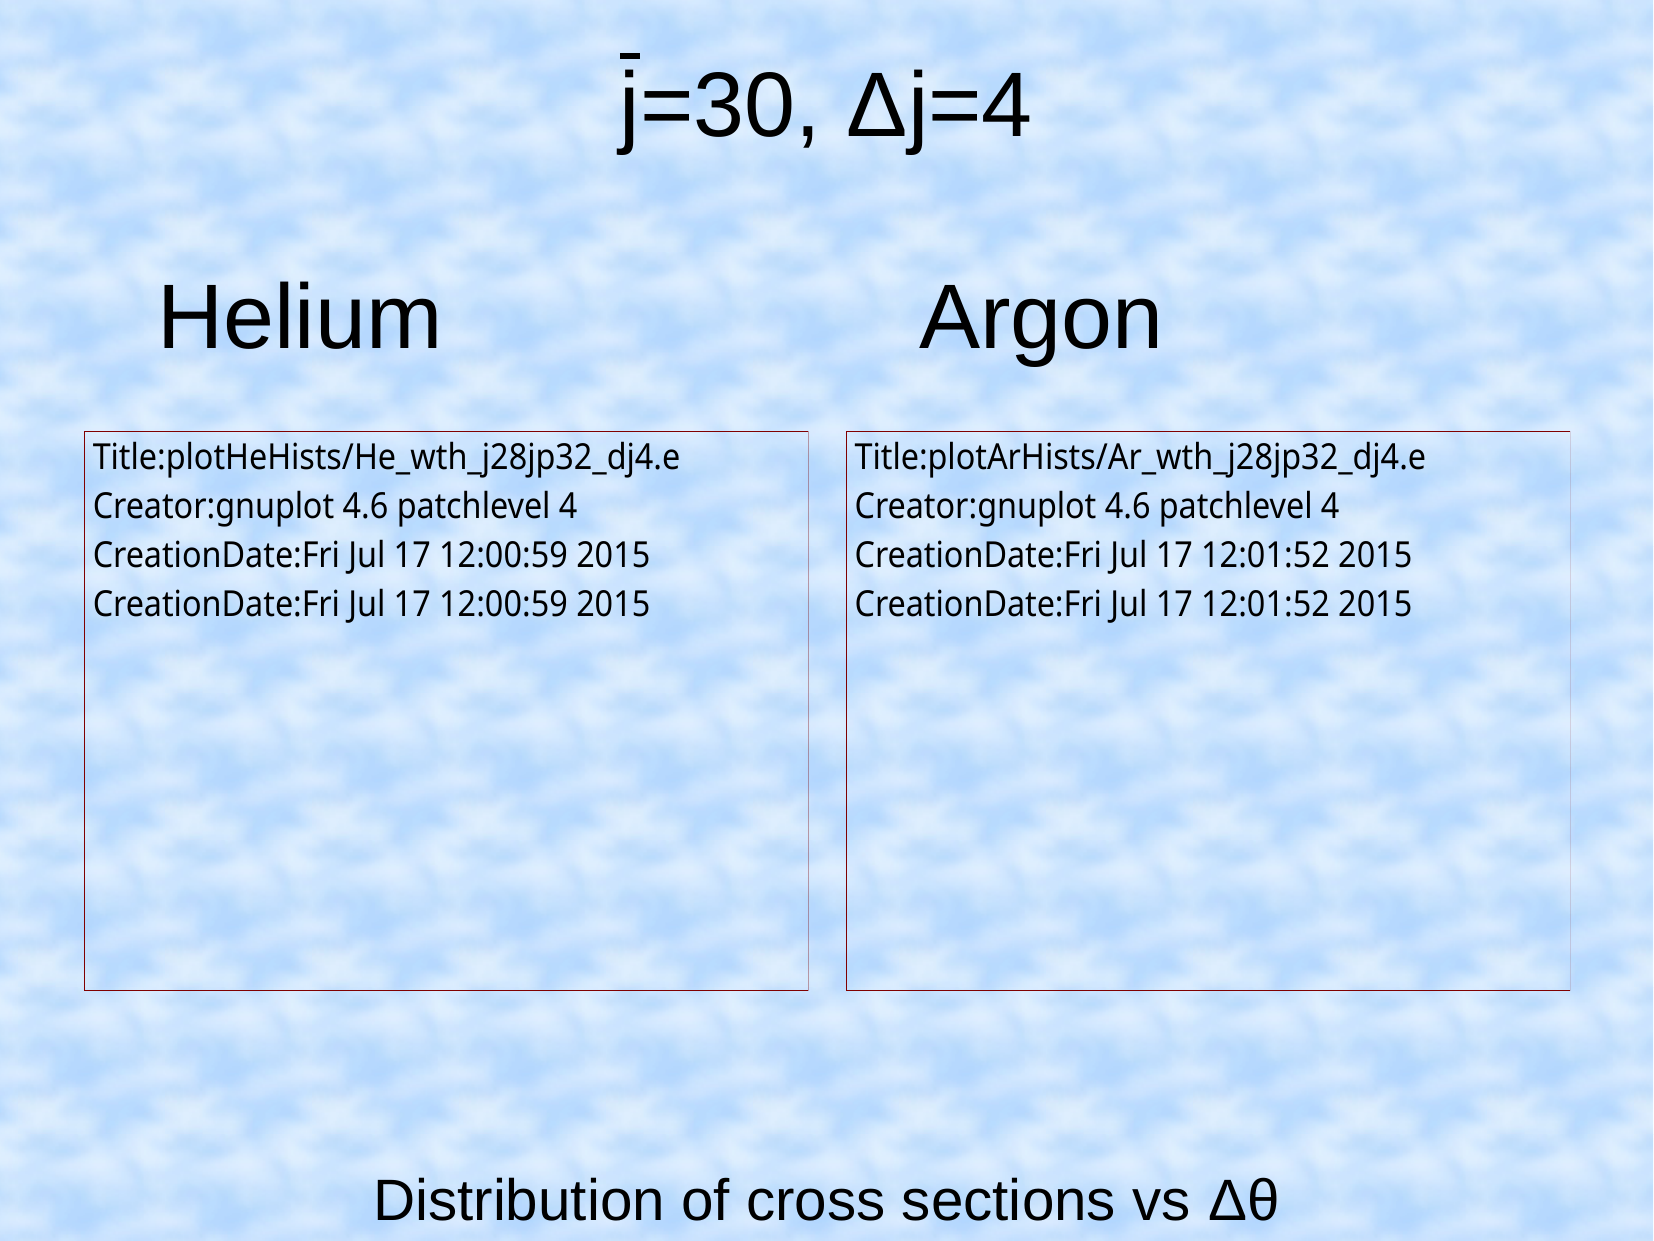

j=30, Δj=4
# Helium
Argon
Distribution of cross sections vs Δθ